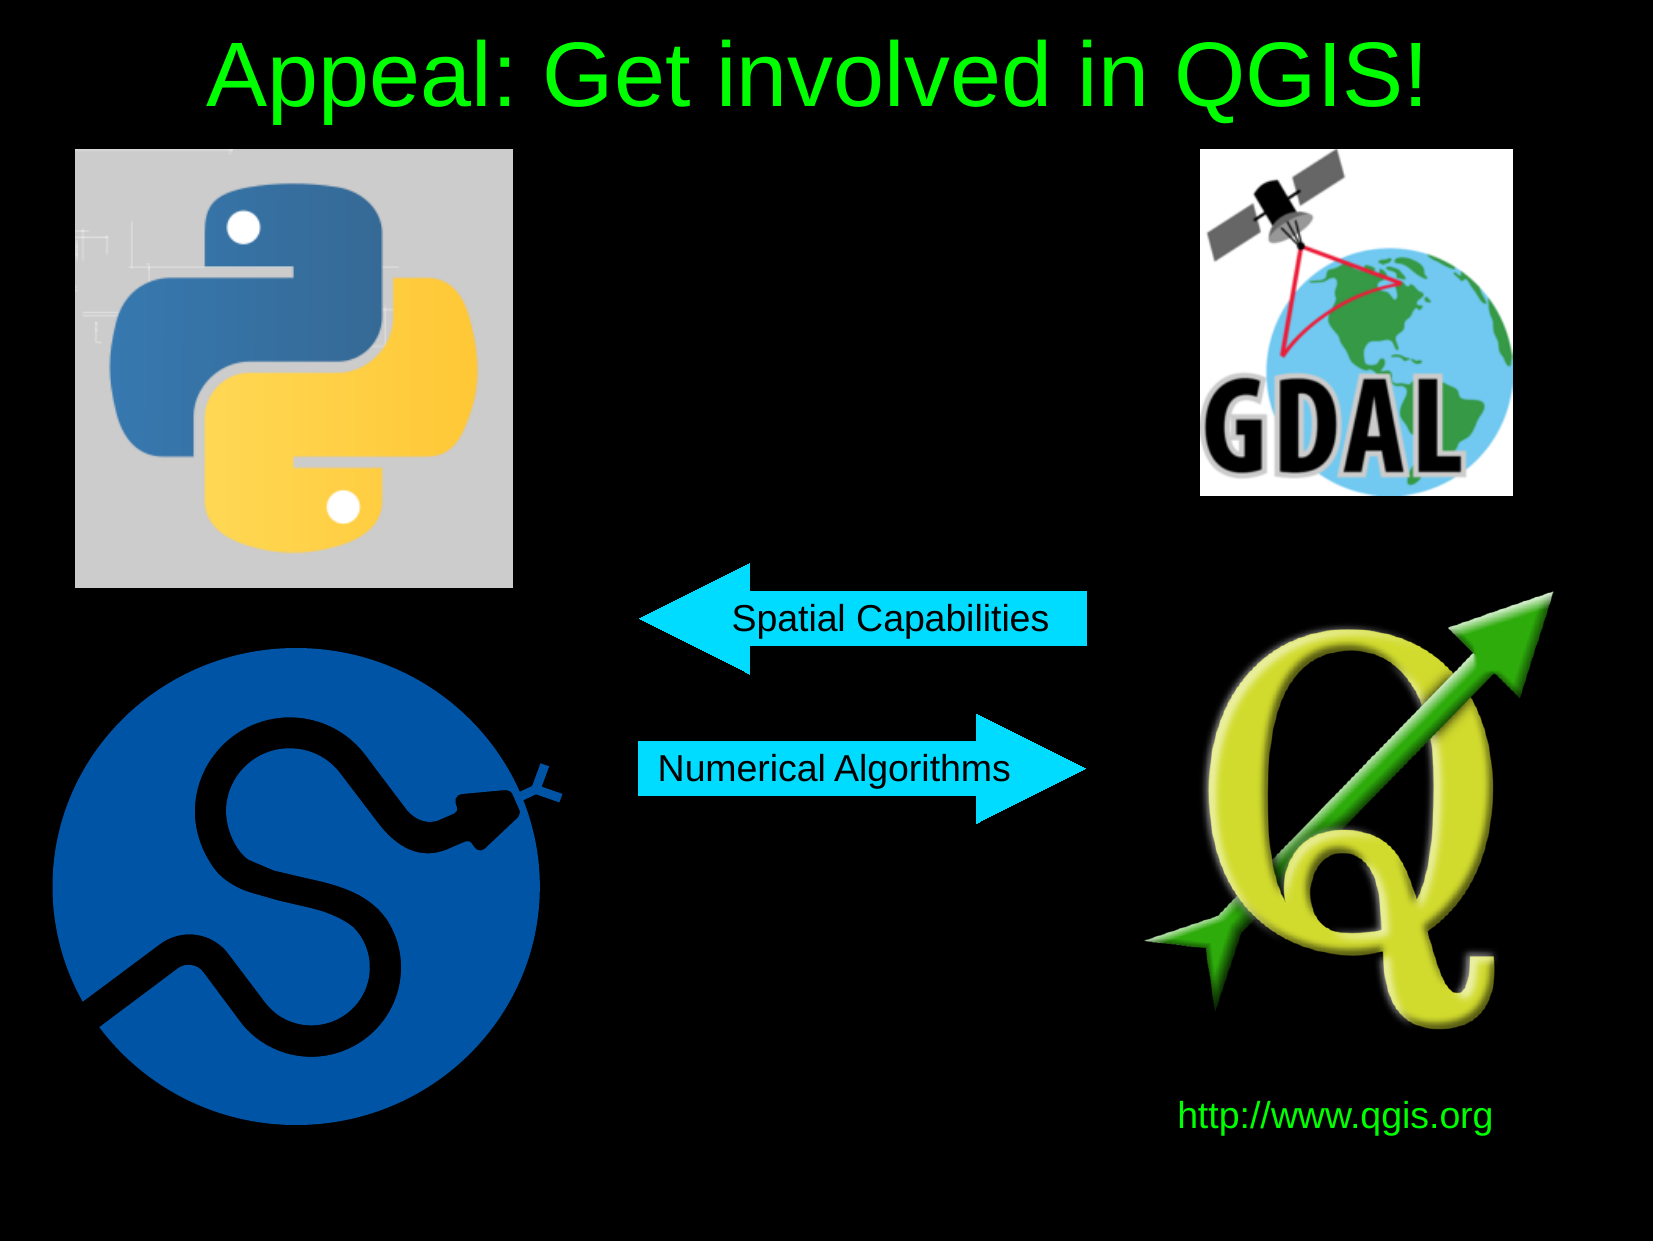

# Appeal: Get involved in QGIS!
Spatial Capabilities
Numerical Algorithms
http://www.qgis.org